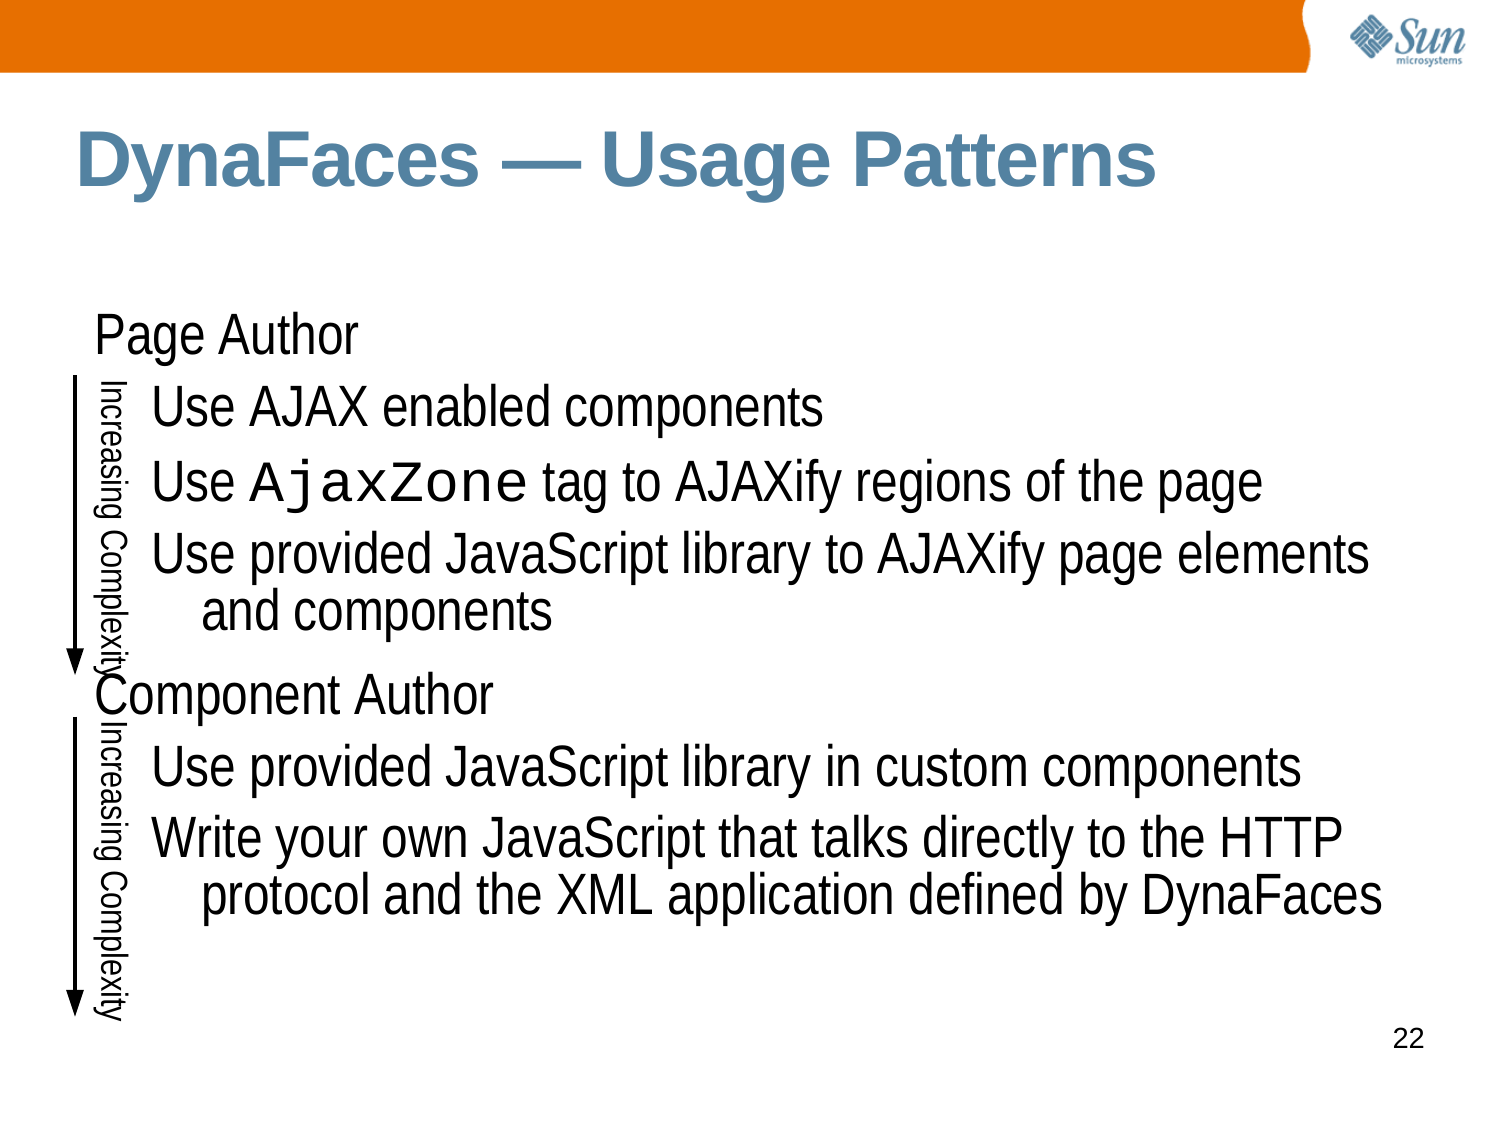

# DynaFaces — Usage Patterns
Page Author
Use AJAX enabled components
Use AjaxZone tag to AJAXify regions of the page
Use provided JavaScript library to AJAXify page elements and components
Component Author
Use provided JavaScript library in custom components
Write your own JavaScript that talks directly to the HTTP protocol and the XML application defined by DynaFaces
Increasing Complexity
Increasing Complexity
22